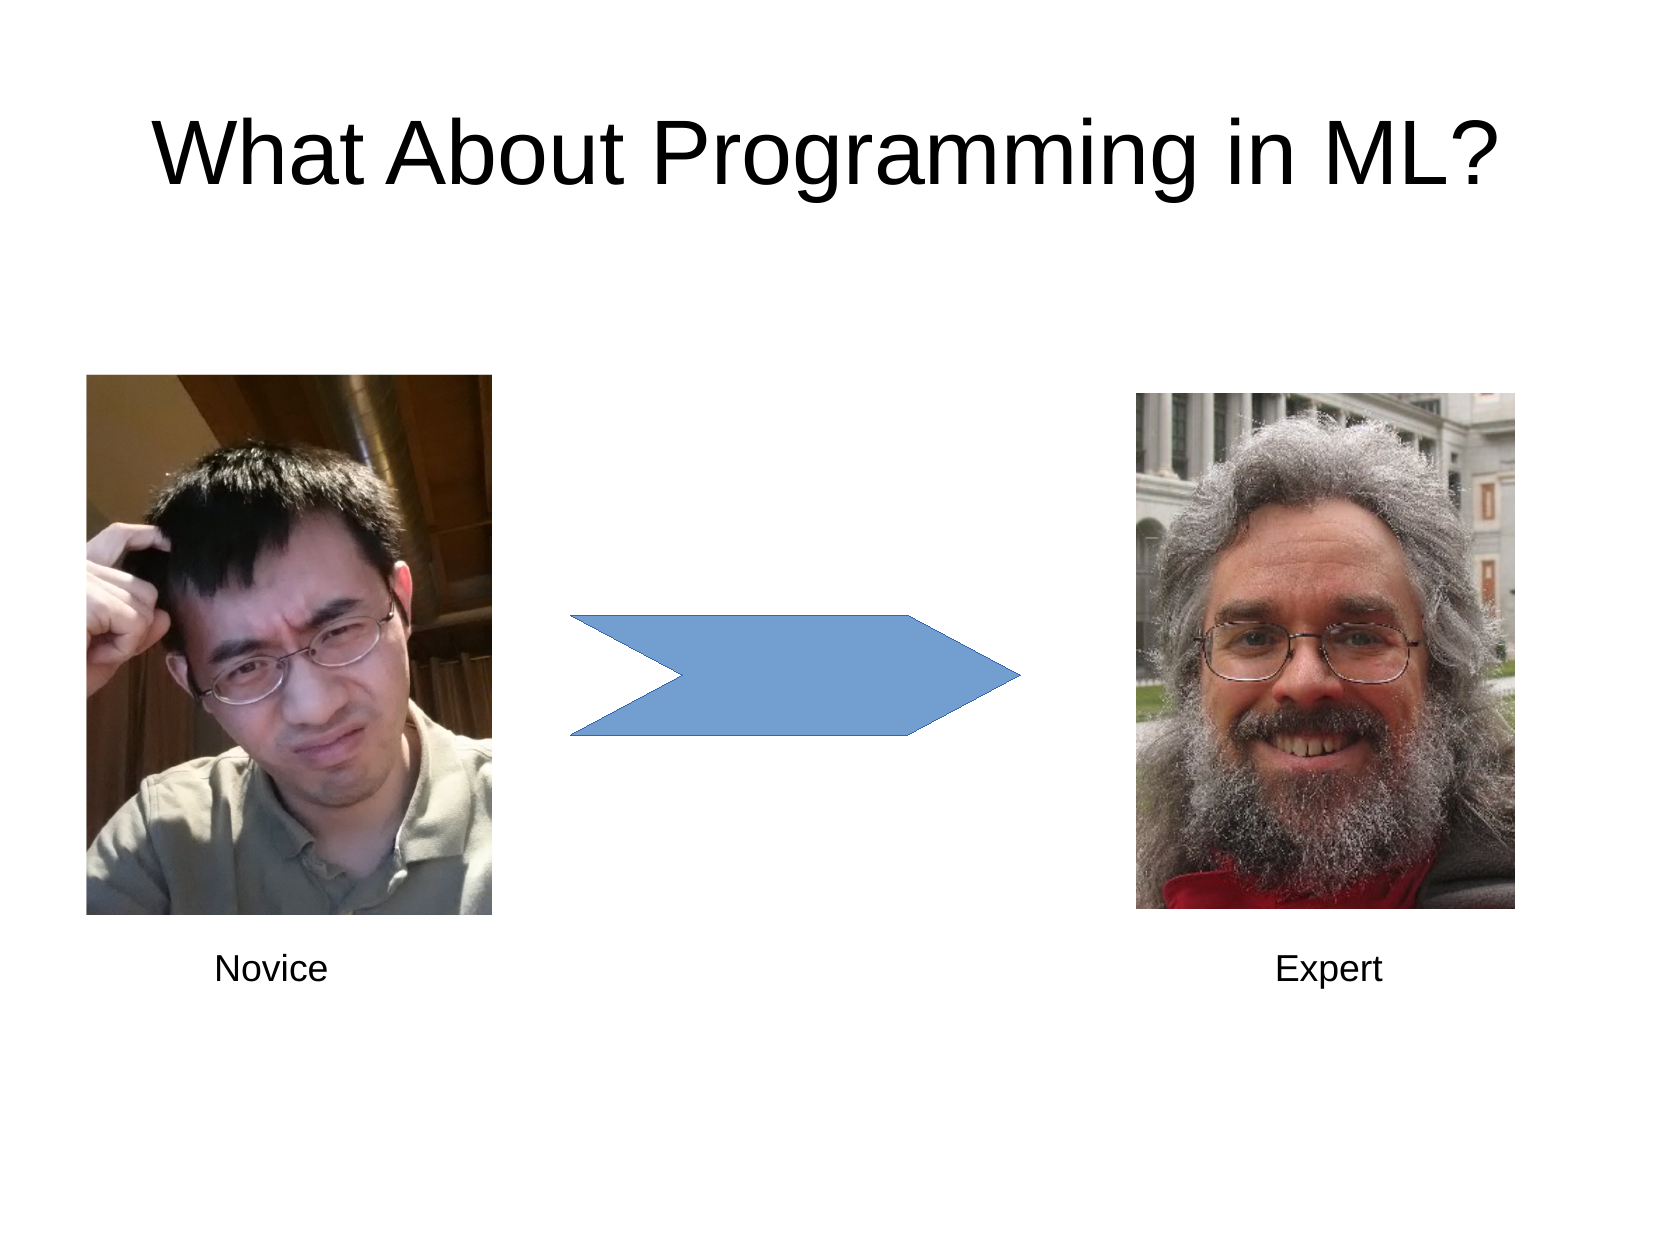

# What About Programming in ML?
?
Novice
Expert